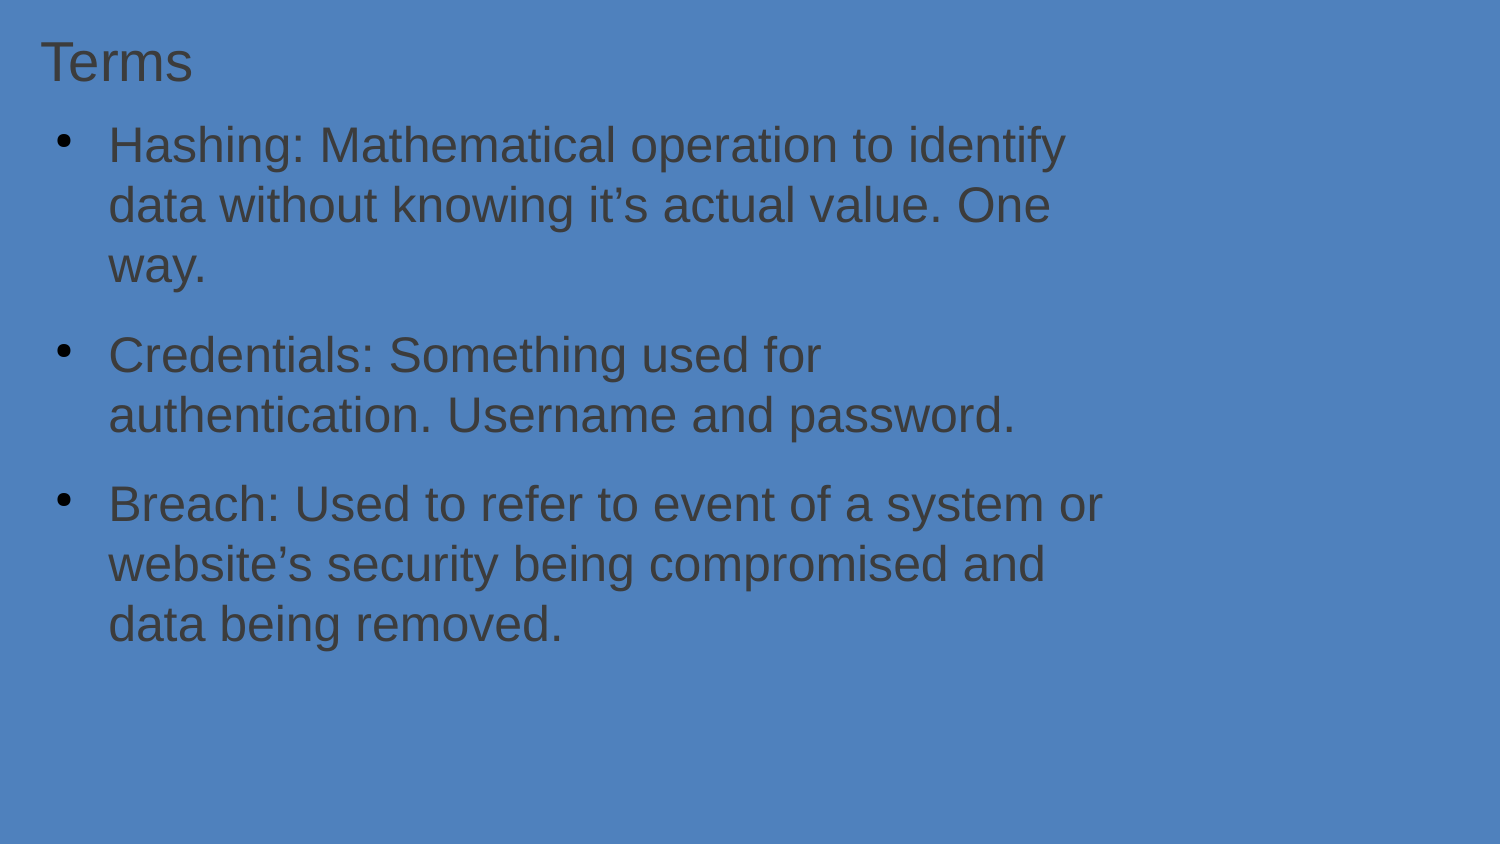

# Terms
Hashing: Mathematical operation to identify data without knowing it’s actual value. One way.
Credentials: Something used for authentication. Username and password.
Breach: Used to refer to event of a system or website’s security being compromised and data being removed.